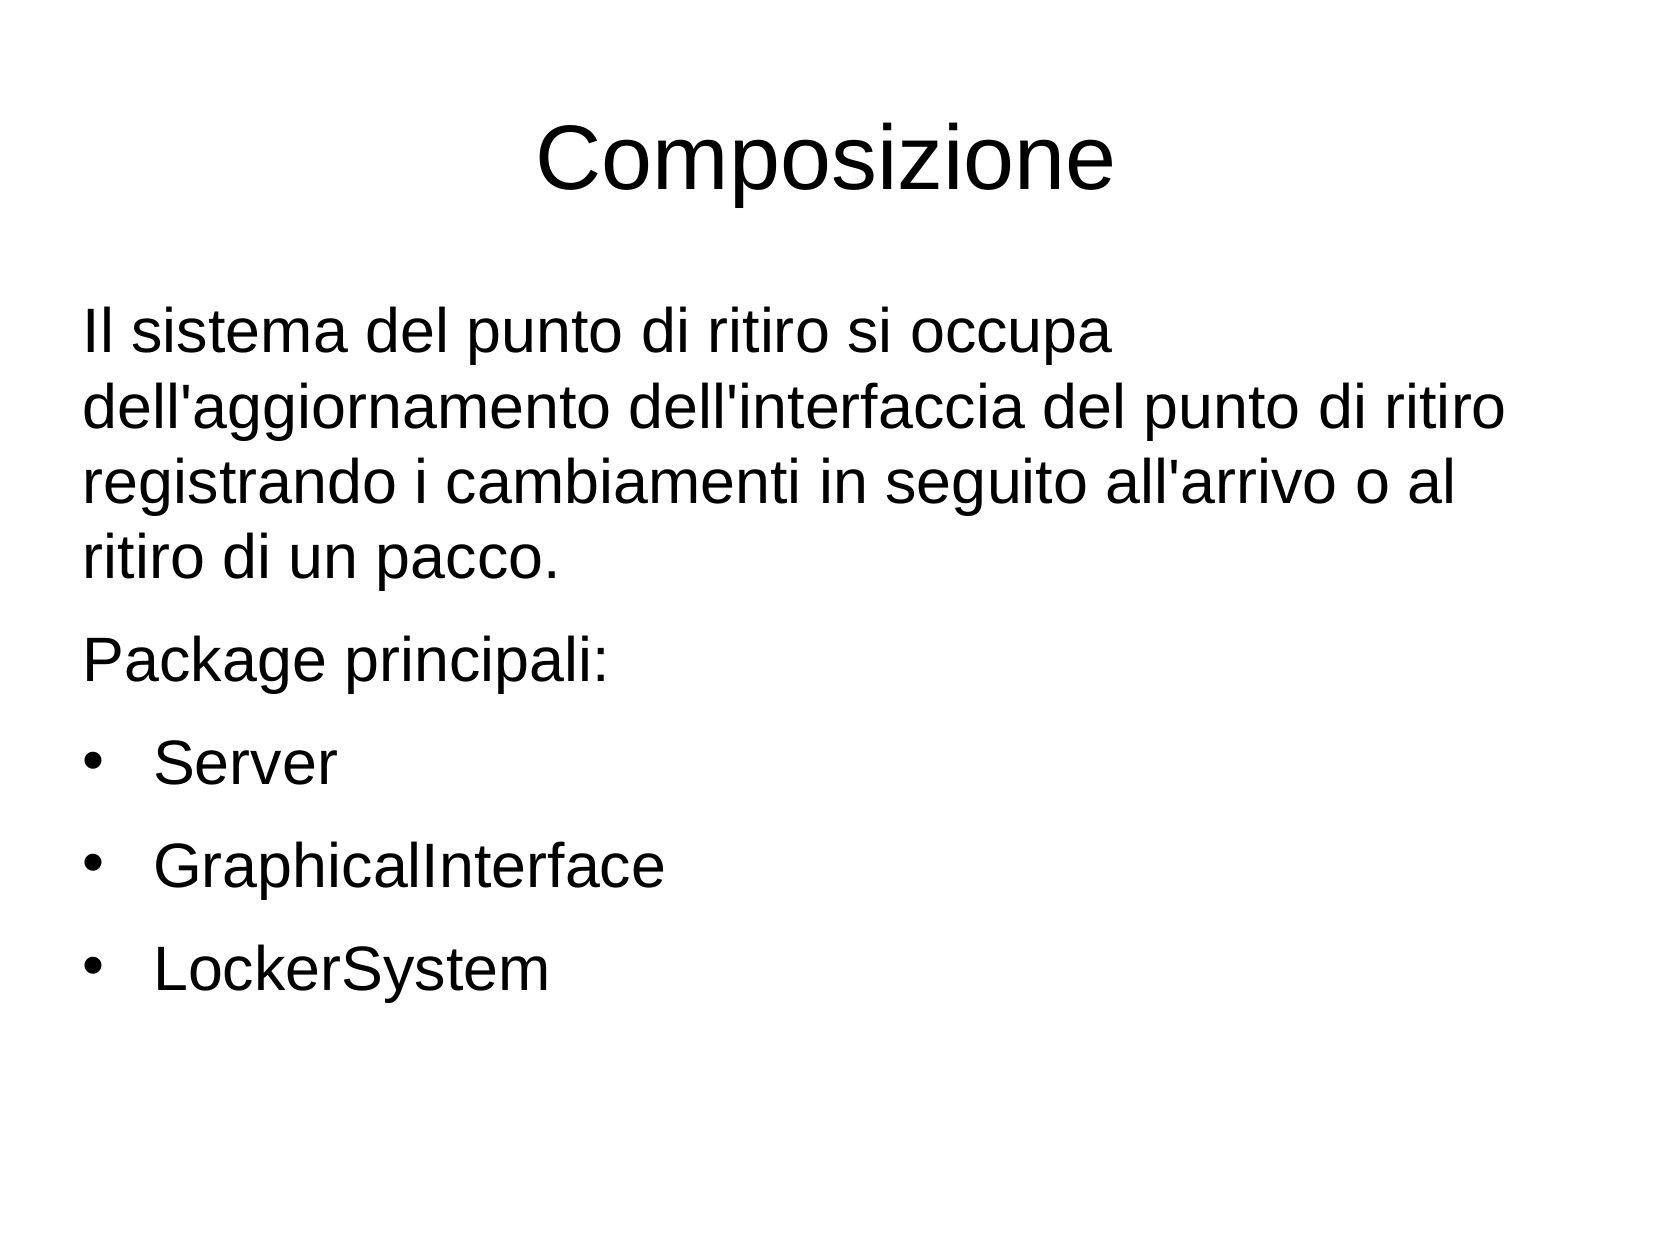

# Composizione
Il sistema del punto di ritiro si occupa dell'aggiornamento dell'interfaccia del punto di ritiro registrando i cambiamenti in seguito all'arrivo o al ritiro di un pacco.
Package principali:
Server
GraphicalInterface
LockerSystem